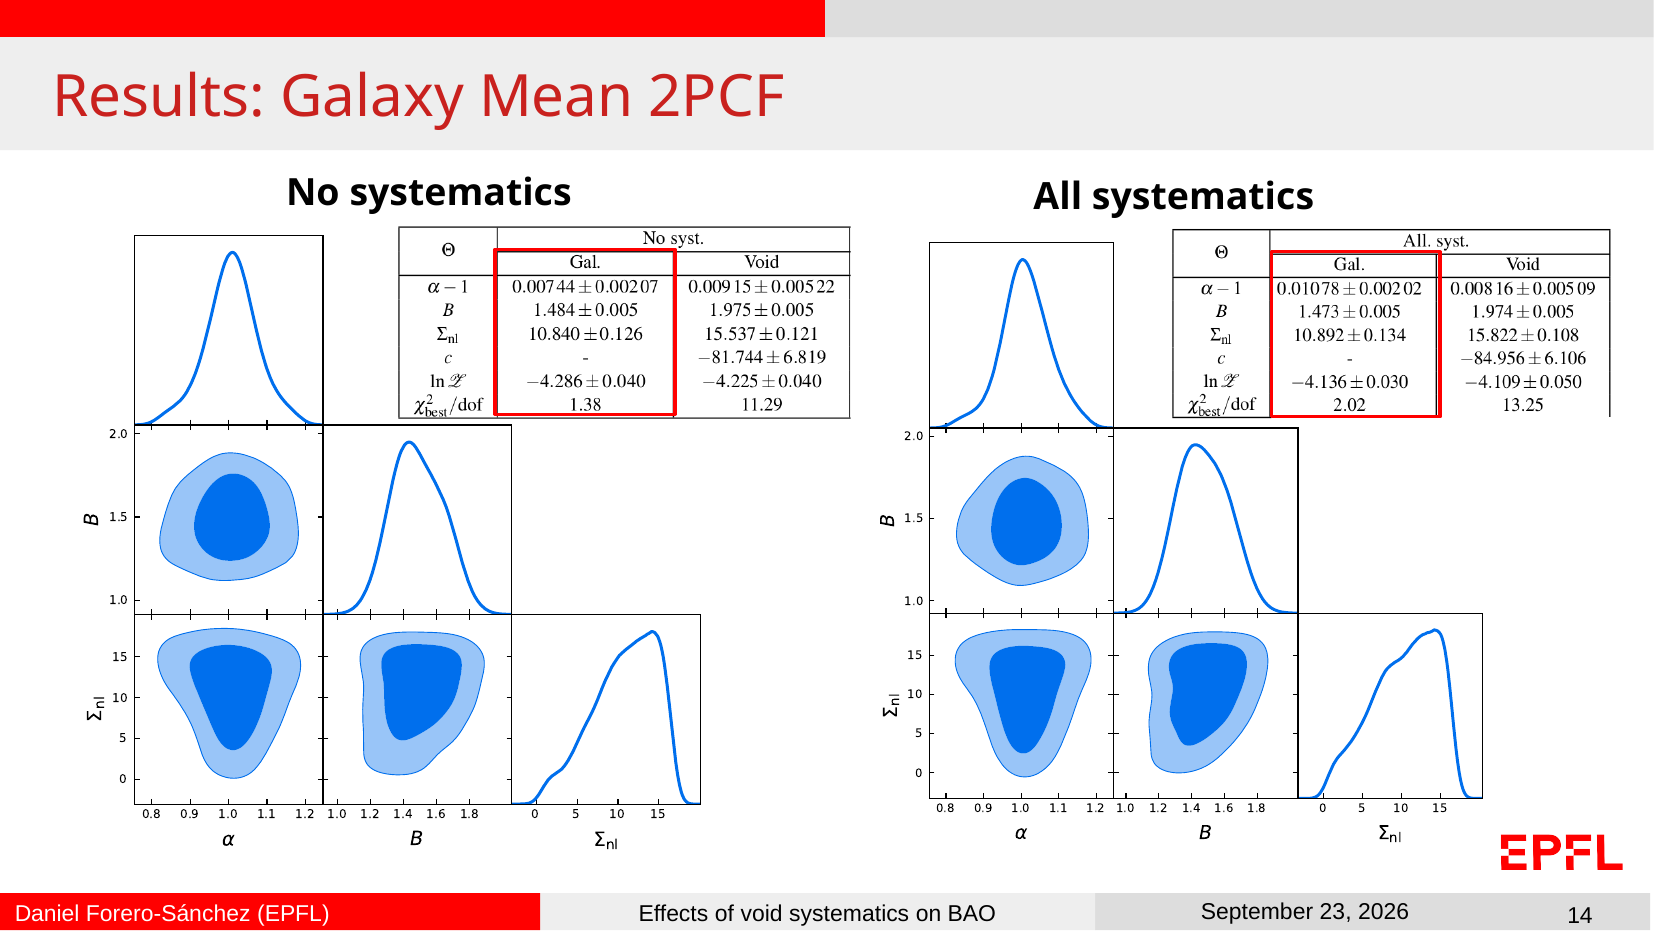

# Results: Galaxy Mean 2PCF
No systematics
All systematics
Effects of void systematics on BAO
14